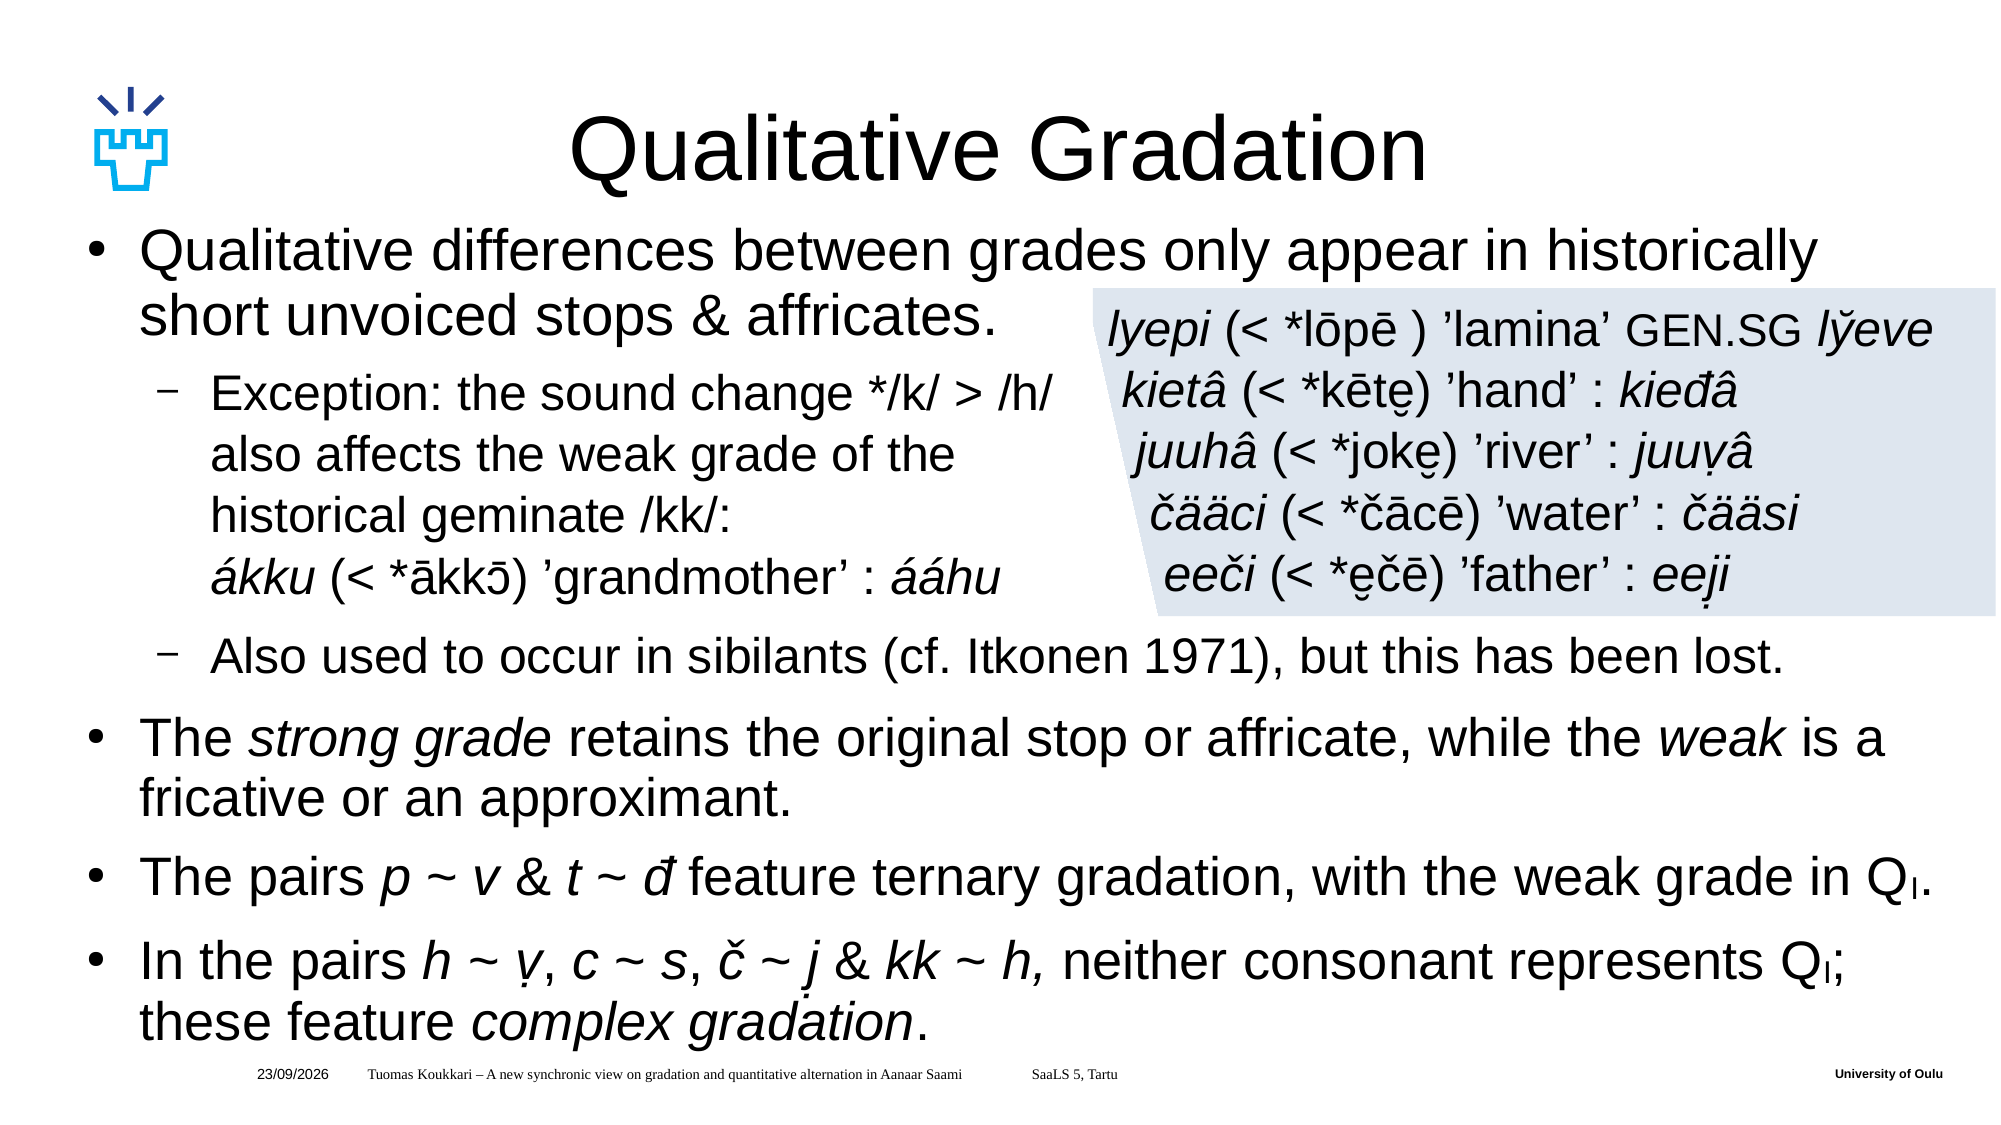

# Qualitative Gradation
Qualitative differences between grades only appear in historically
short unvoiced stops & affricates.
Exception: the sound change */k/ > /h/
also affects the weak grade of the
historical geminate /kk/:
ákku (< *ākkɔ̄) ’grandmother’ : ááhu
Also used to occur in sibilants (cf. Itkonen 1971), but this has been lost.
The strong grade retains the original stop or affricate, while the weak is a fricative or an approximant.
The pairs p ~ v & t ~ đ feature ternary gradation, with the weak grade in QI.
In the pairs h ~ ṿ, c ~ s, č ~ j̣ & kk ~ h, neither consonant represents QI; these feature complex gradation.
lyepi (< *lōpē ) ’lamina’ GEN.SG ly̆eve
 kietâ (< *kēte̮) ’hand’ : kieđâ
 juuhâ (< *joke̮) ’river’ : juuṿâ
 čääci (< *čācē) ’water’ : čääsi
 eeči (< *e̮čē) ’father’ : eej̣i
https://github.com/tkoukkar/anaraskiela/blob/master/Koukkari_Tuomas-CIFUXIII-oovdanpyehtim.pdf